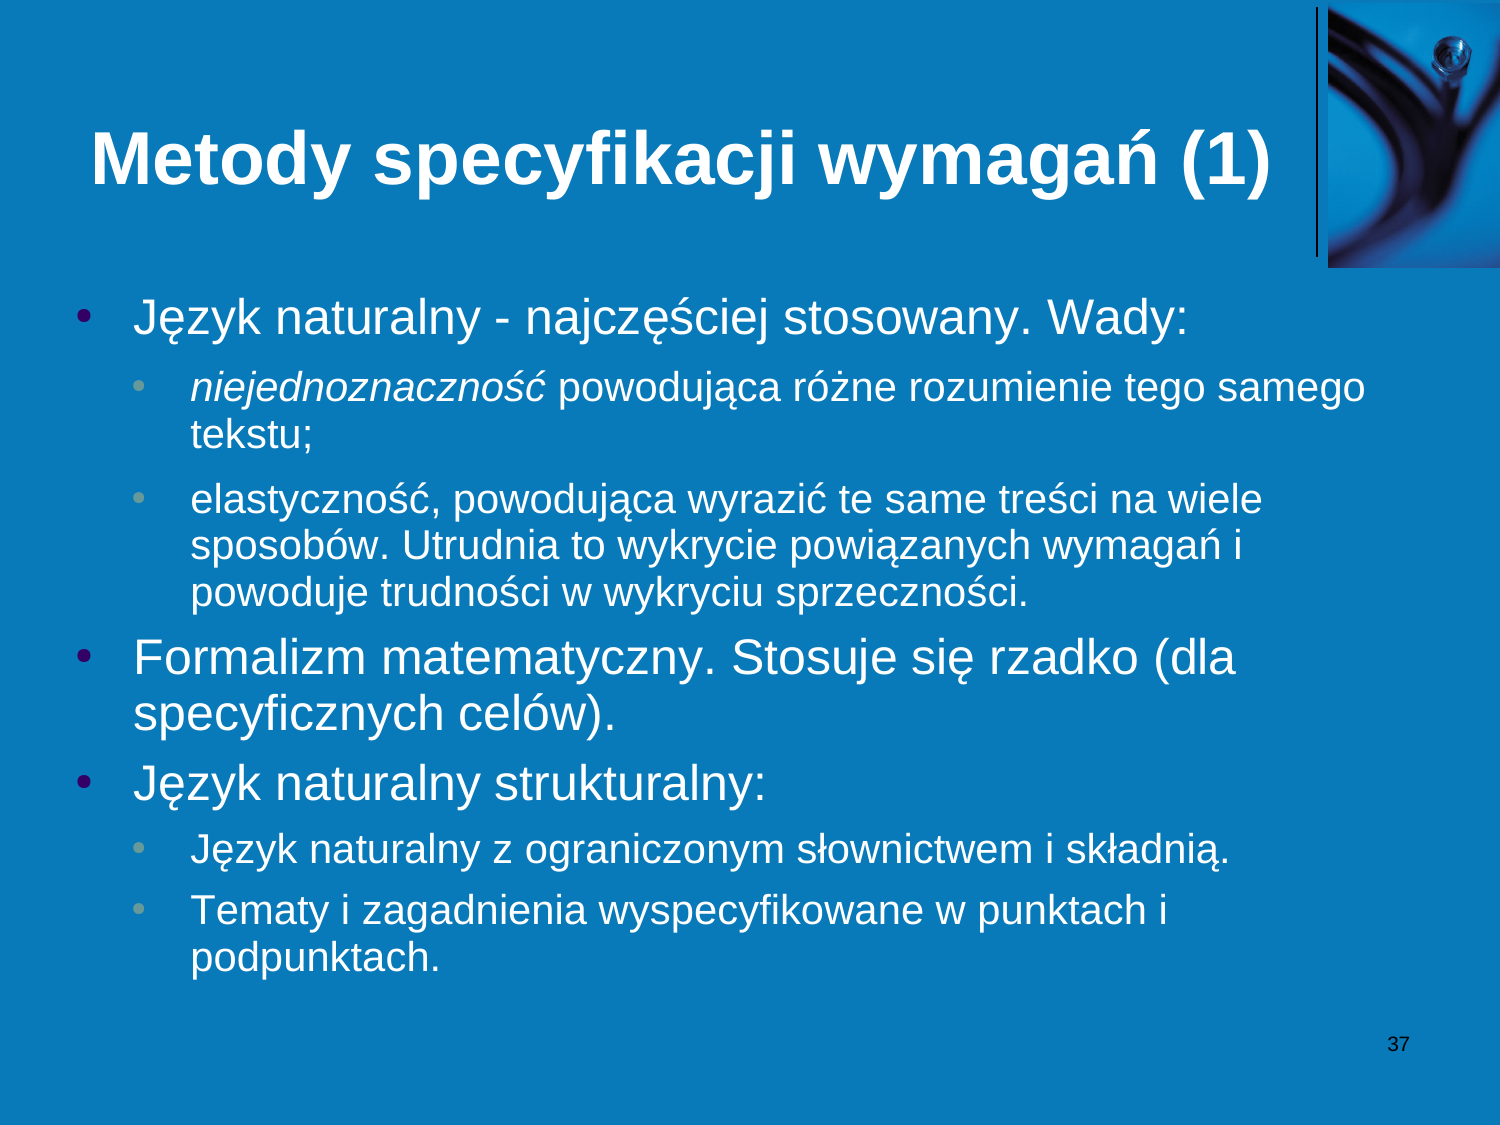

# Metody specyfikacji wymagań (1)
Język naturalny - najczęściej stosowany. Wady:
niejednoznaczność powodująca różne rozumienie tego samego tekstu;
elastyczność, powodująca wyrazić te same treści na wiele sposobów. Utrudnia to wykrycie powiązanych wymagań i powoduje trudności w wykryciu sprzeczności.
Formalizm matematyczny. Stosuje się rzadko (dla specyficznych celów).
Język naturalny strukturalny:
Język naturalny z ograniczonym słownictwem i składnią.
Tematy i zagadnienia wyspecyfikowane w punktach i podpunktach.
37